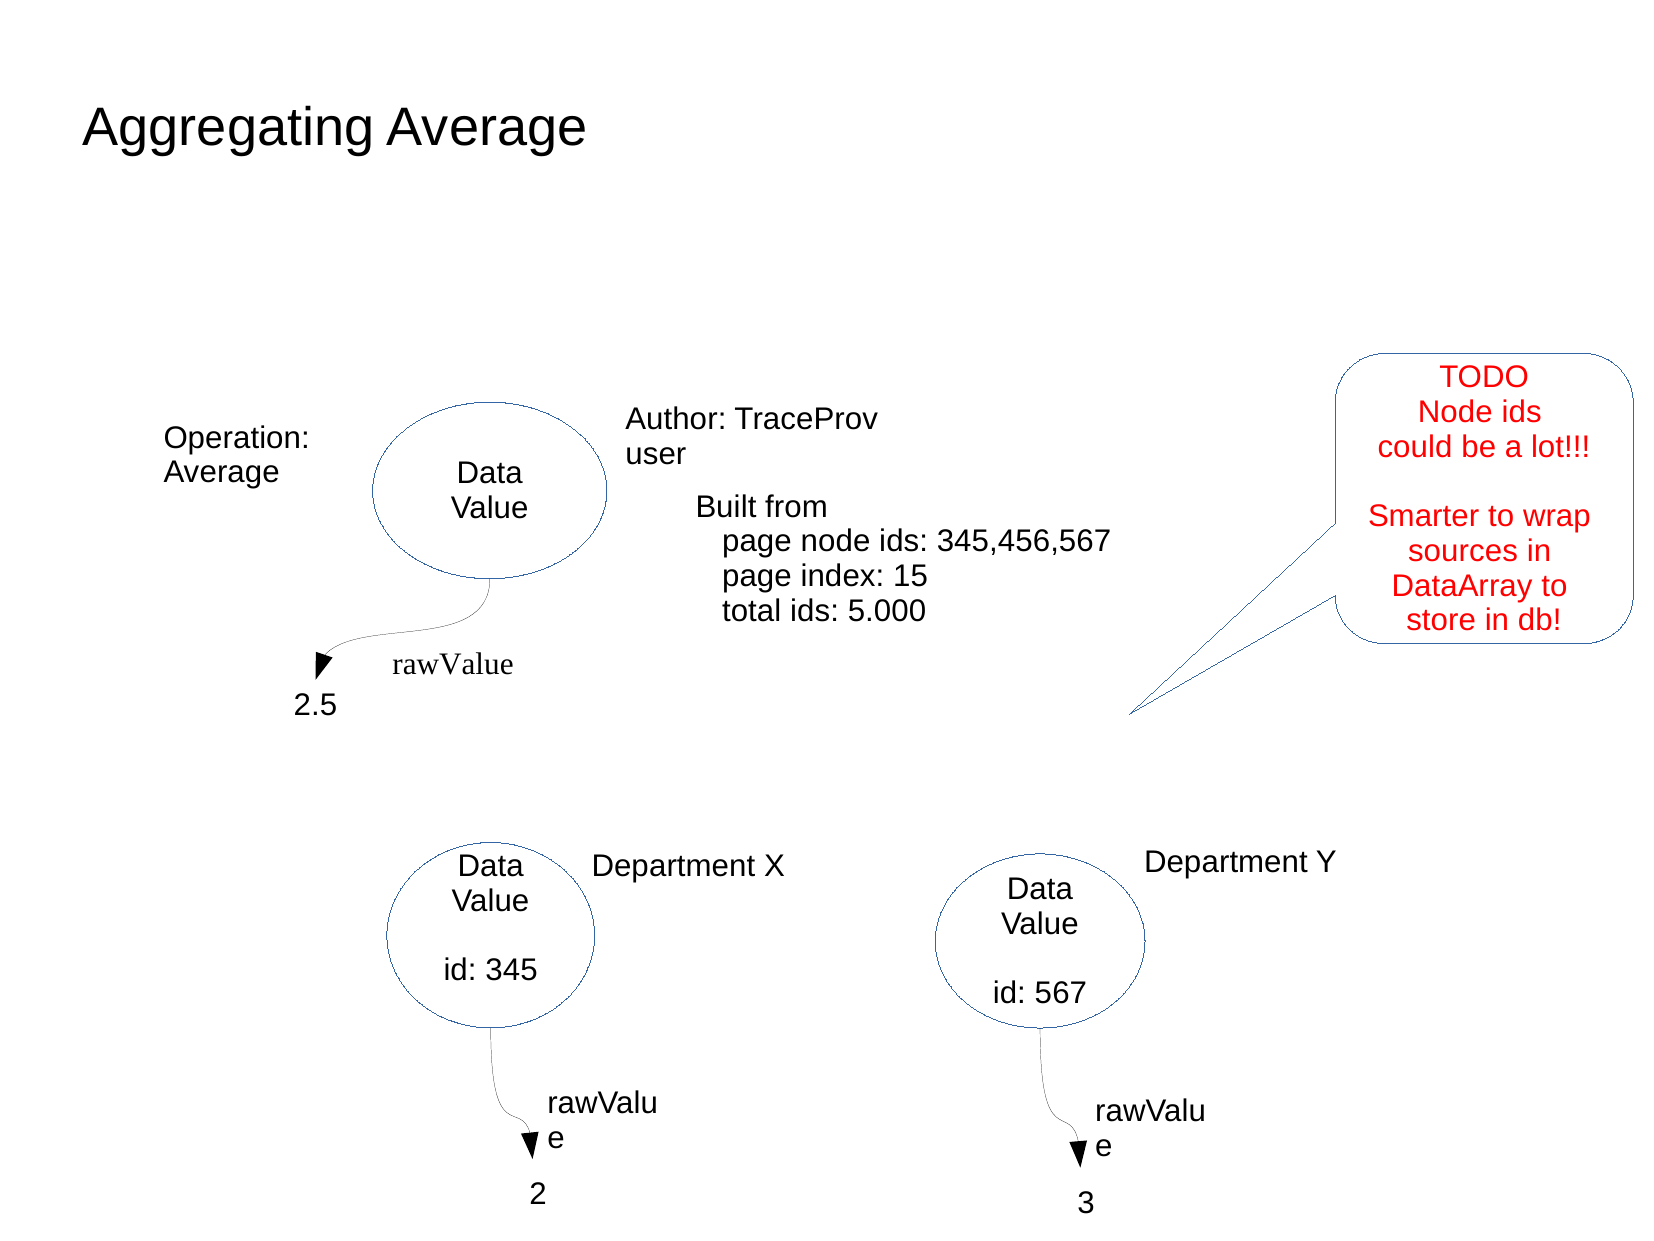

Aggregating Average
TODO
Node ids
could be a lot!!!
Smarter to wrap
sources in
DataArray to
store in db!
Author: TraceProv user
Data
Value
Operation: Average
Built from
 page node ids: 345,456,567
 page index: 15
 total ids: 5.000
2.5
Department Y
Department X
Data
Value
id: 345
Data
Value
id: 567
rawValue
rawValue
2
3